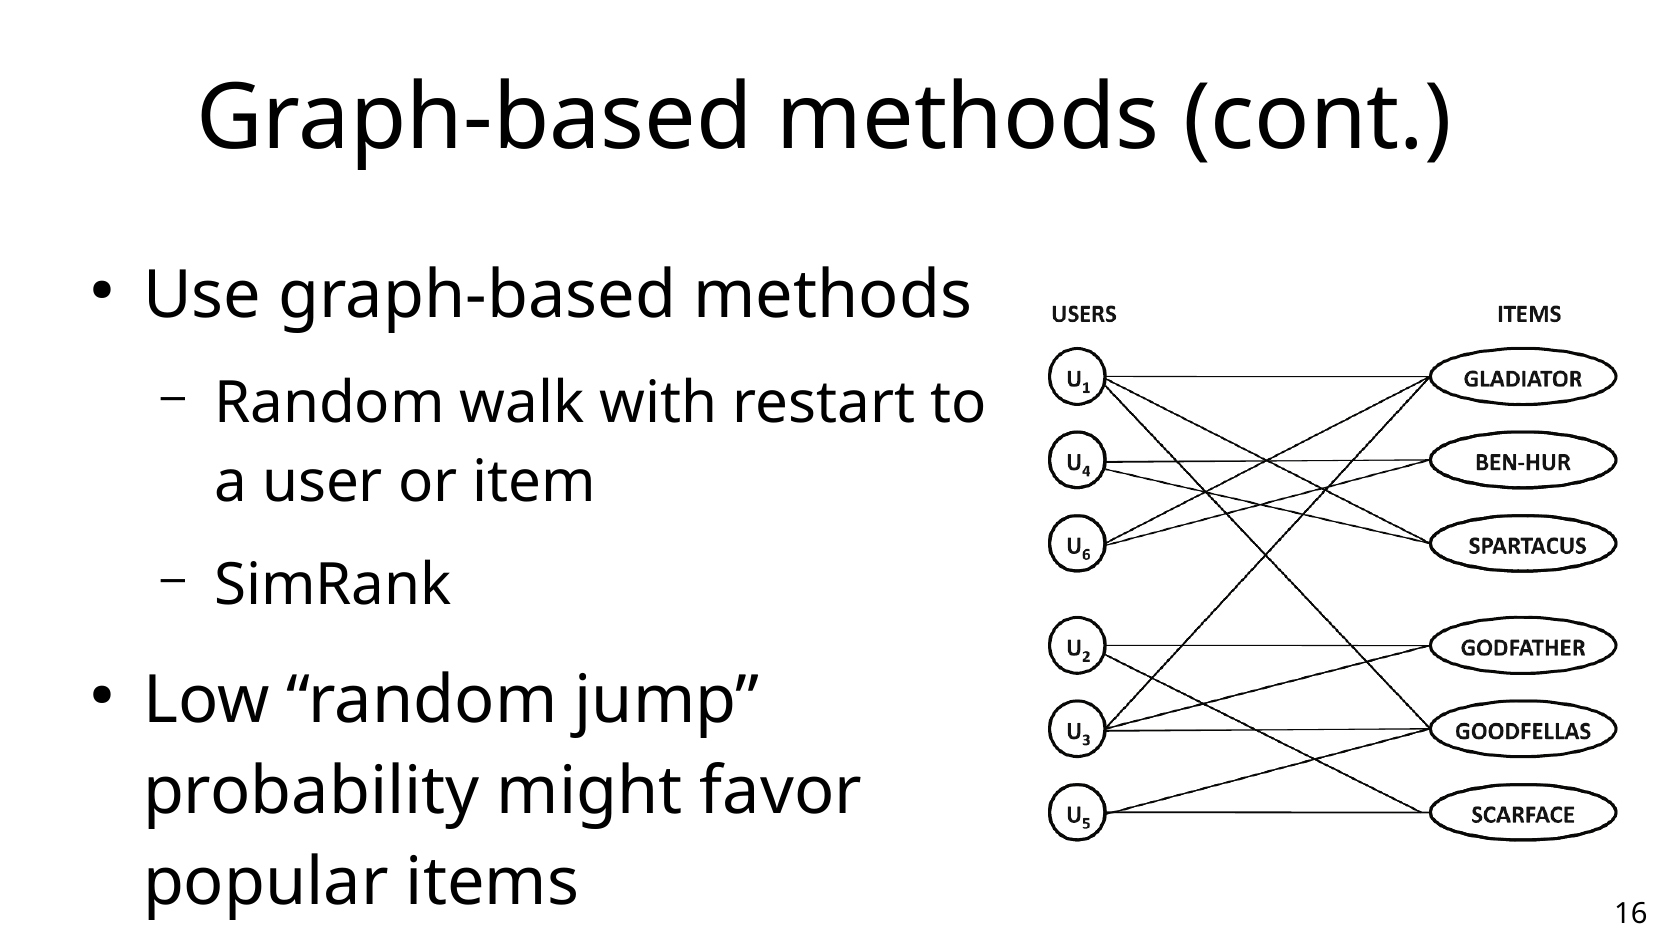

# Graph-based methods (cont.)
Use graph-based methods
Random walk with restart to a user or item
SimRank
Low “random jump” probability might favor popular items
16